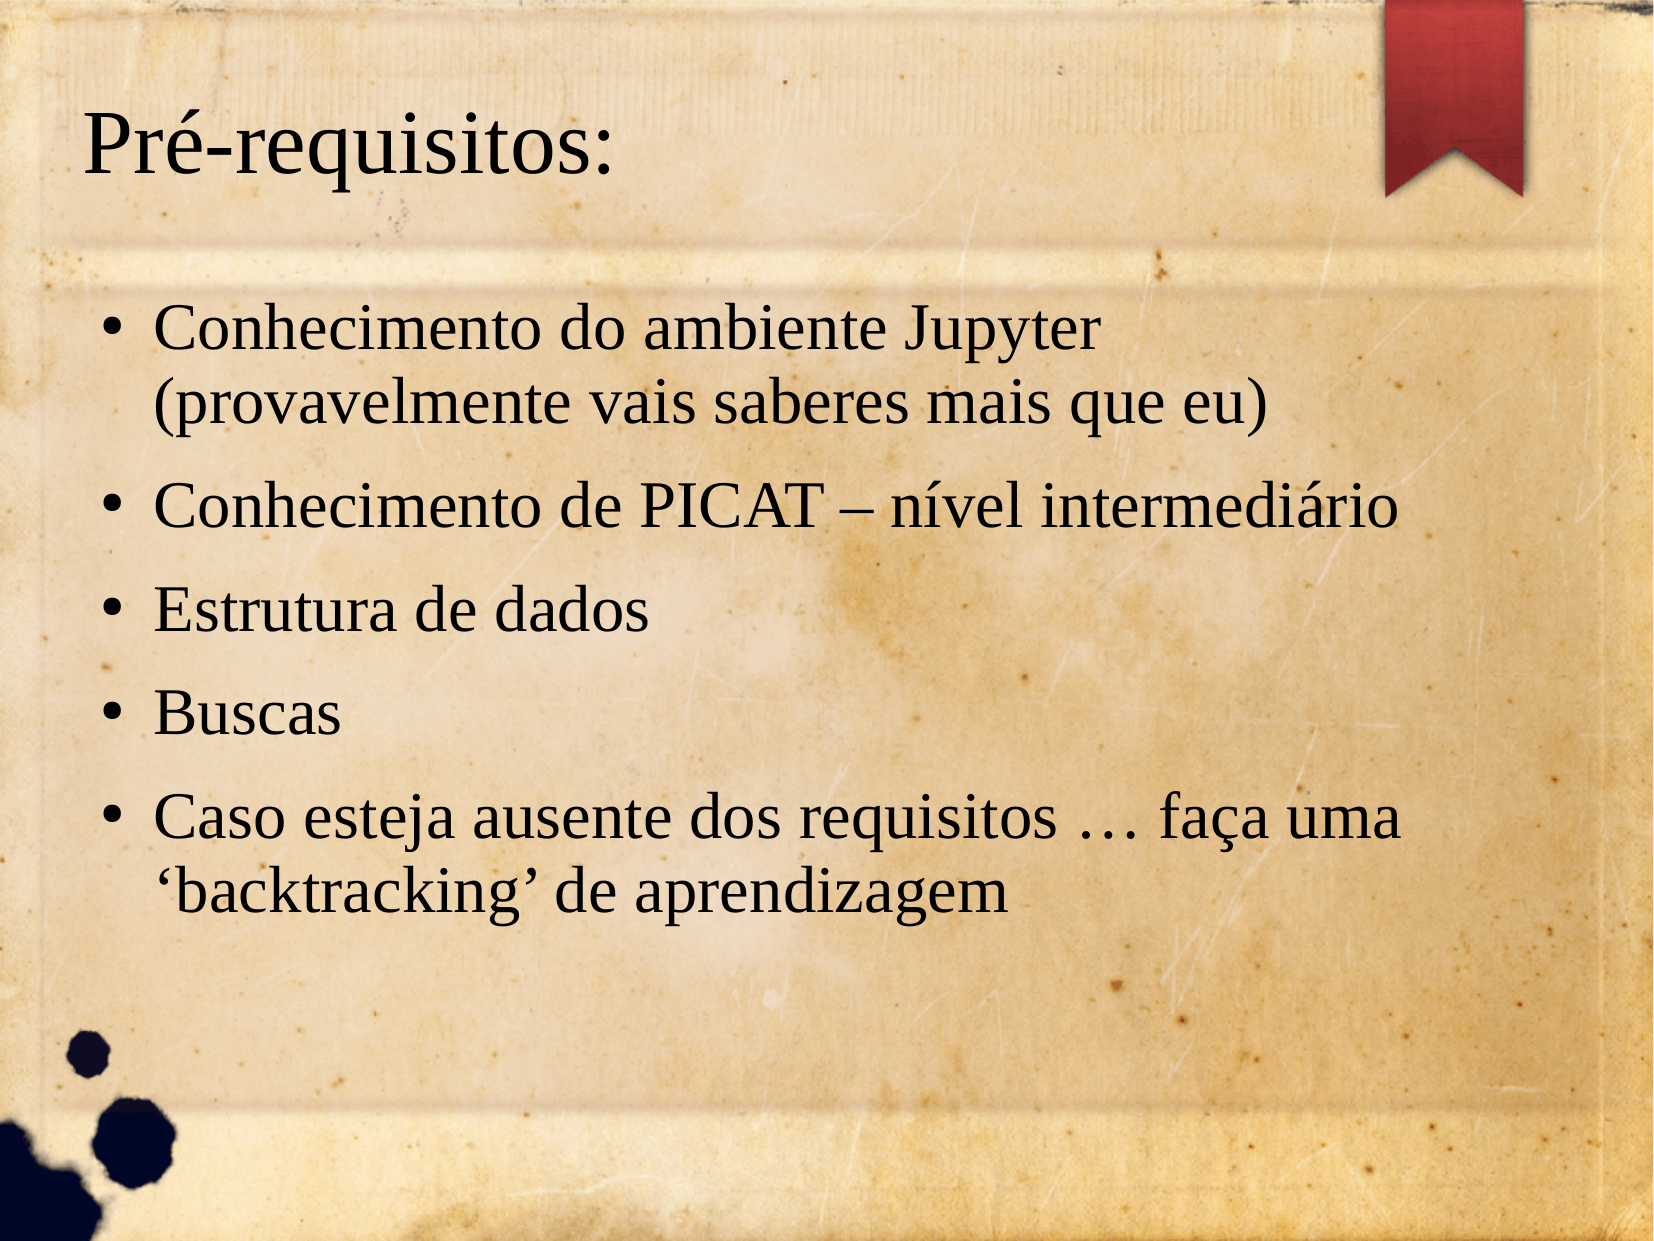

# Pré-requisitos:
Conhecimento do ambiente Jupyter (provavelmente vais saberes mais que eu)
Conhecimento de PICAT – nível intermediário
Estrutura de dados
Buscas
Caso esteja ausente dos requisitos … faça uma ‘backtracking’ de aprendizagem